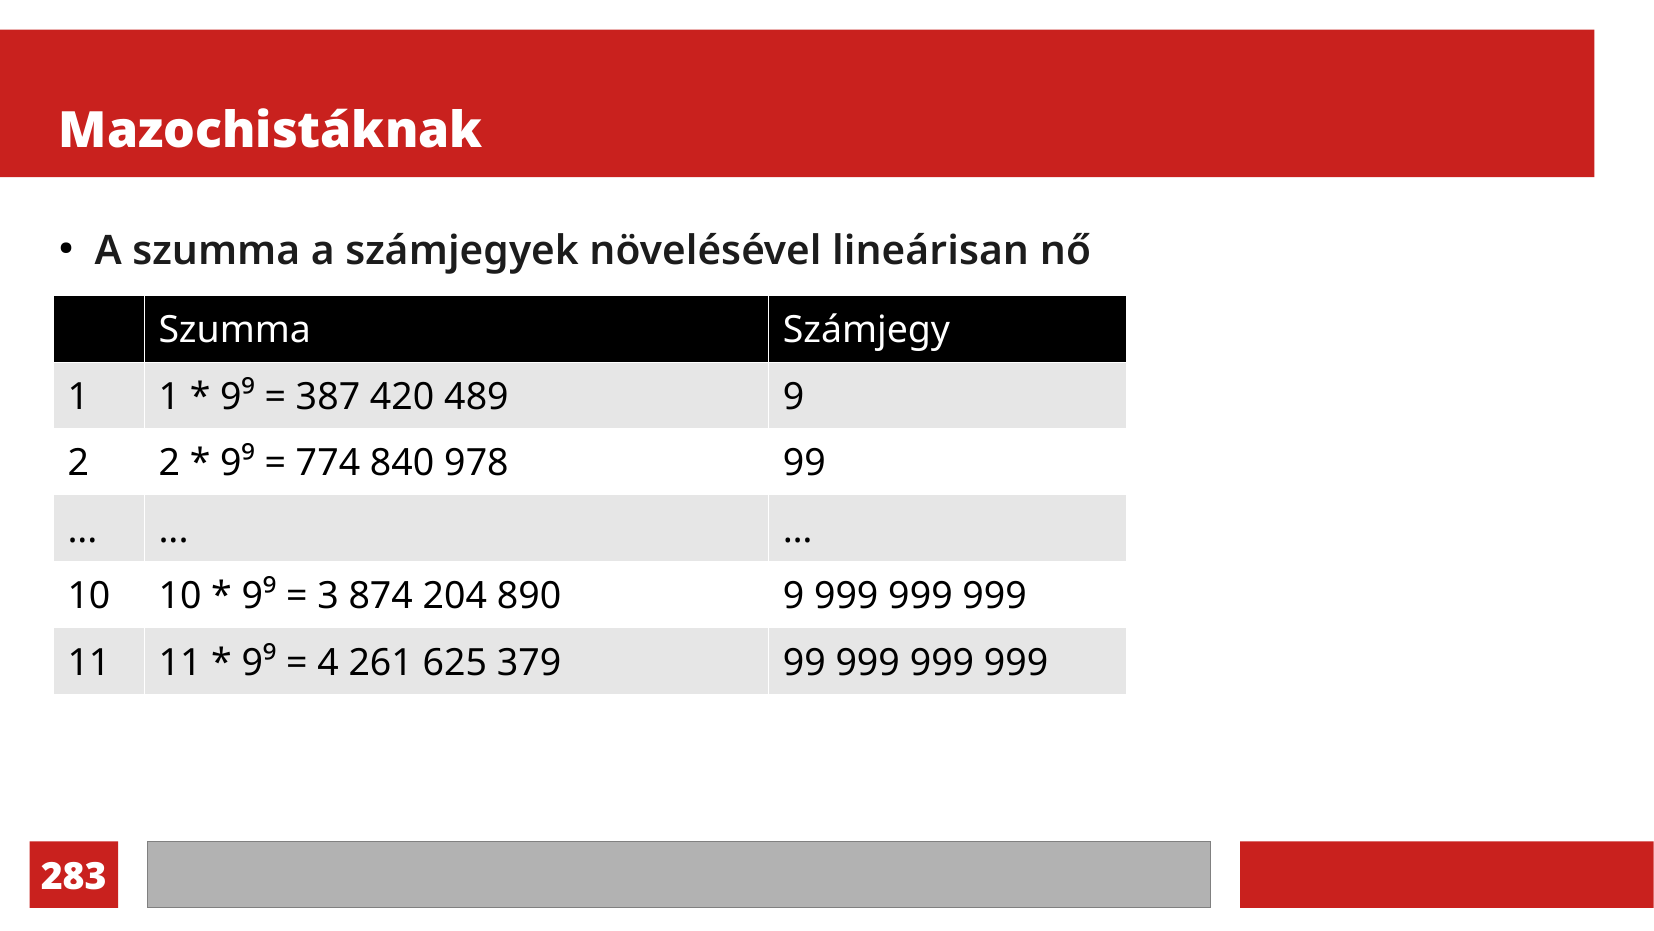

# Mazochistáknak
A szumma a számjegyek növelésével lineárisan nő
| | Szumma | Számjegy |
| --- | --- | --- |
| 1 | 1 \* 9⁹ = 387 420 489 | 9 |
| 2 | 2 \* 9⁹ = 774 840 978 | 99 |
| ... | ... | … |
| 10 | 10 \* 9⁹ = 3 874 204 890 | 9 999 999 999 |
| 11 | 11 \* 9⁹ = 4 261 625 379 | 99 999 999 999 |
283